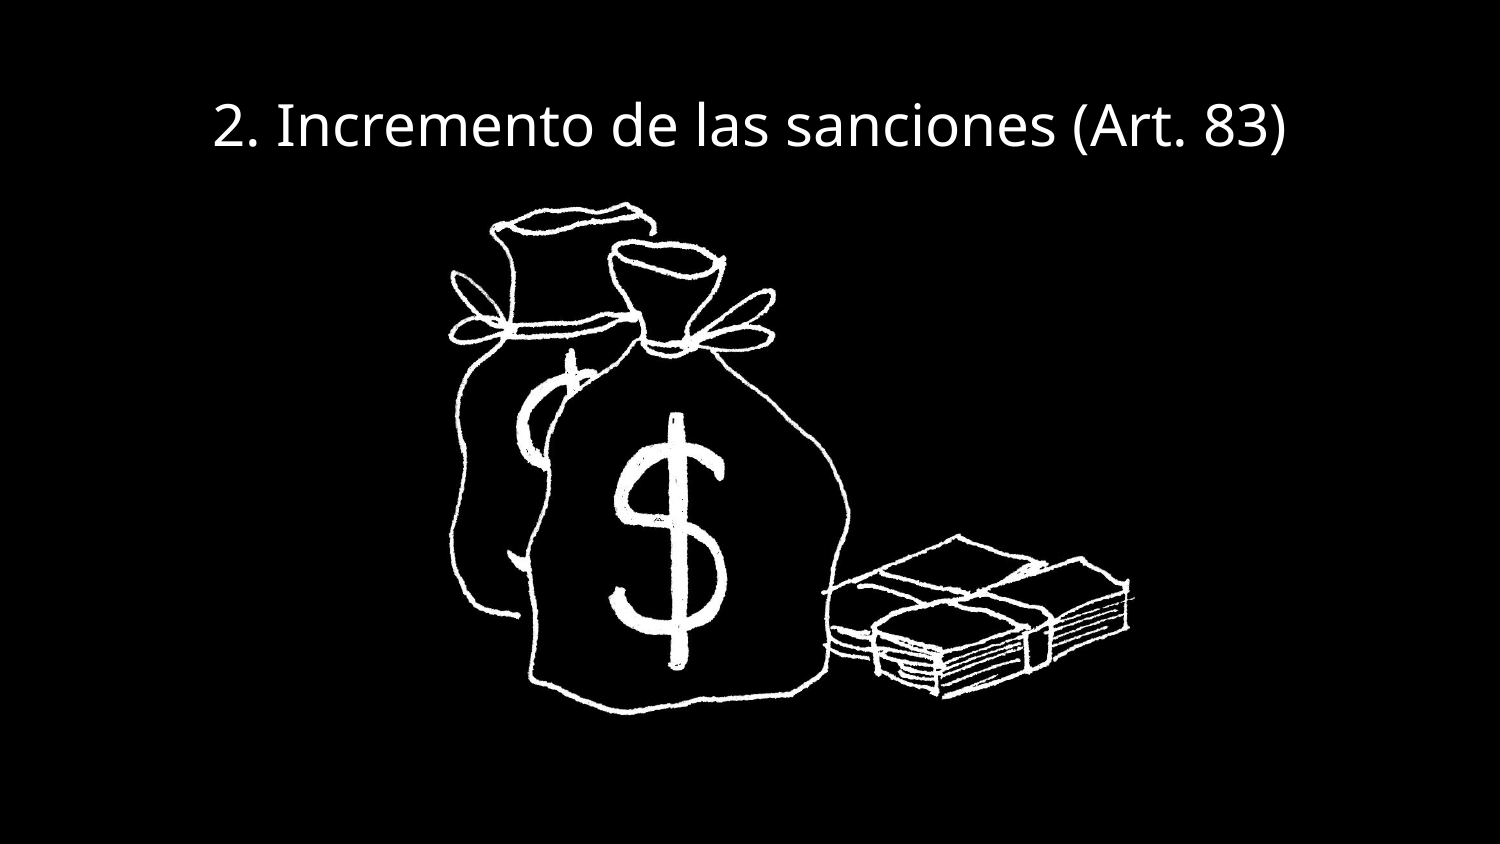

# 2. Incremento de las sanciones (Art. 83)